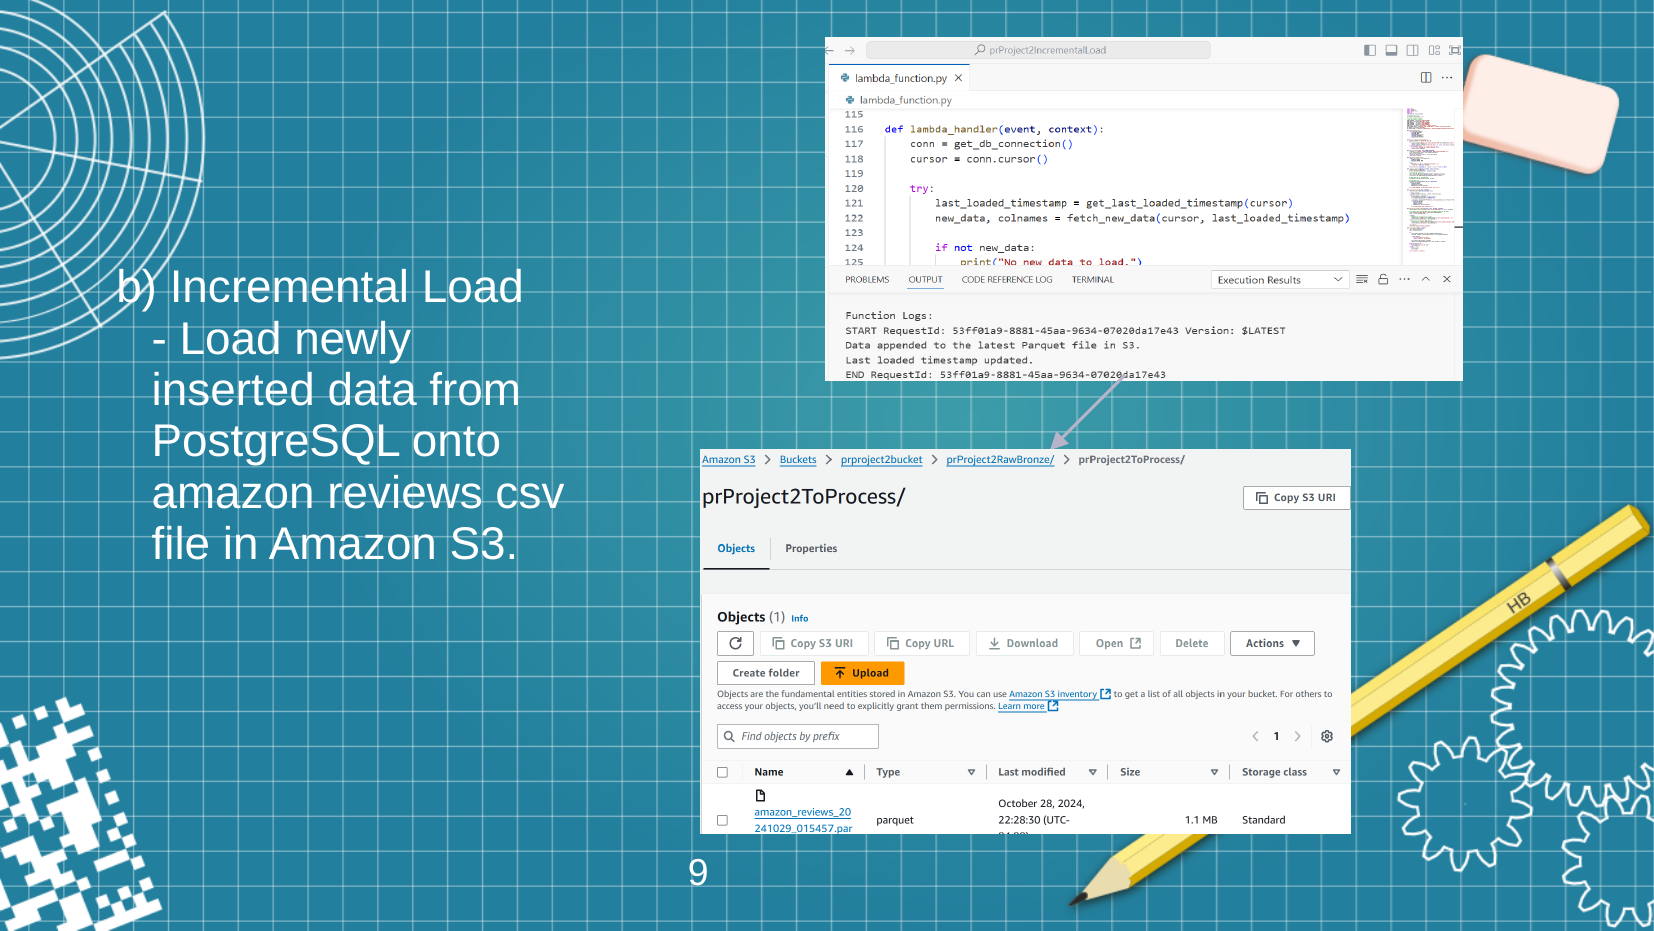

b) Incremental Load
- Load newly inserted data from PostgreSQL onto amazon reviews csv file in Amazon S3.